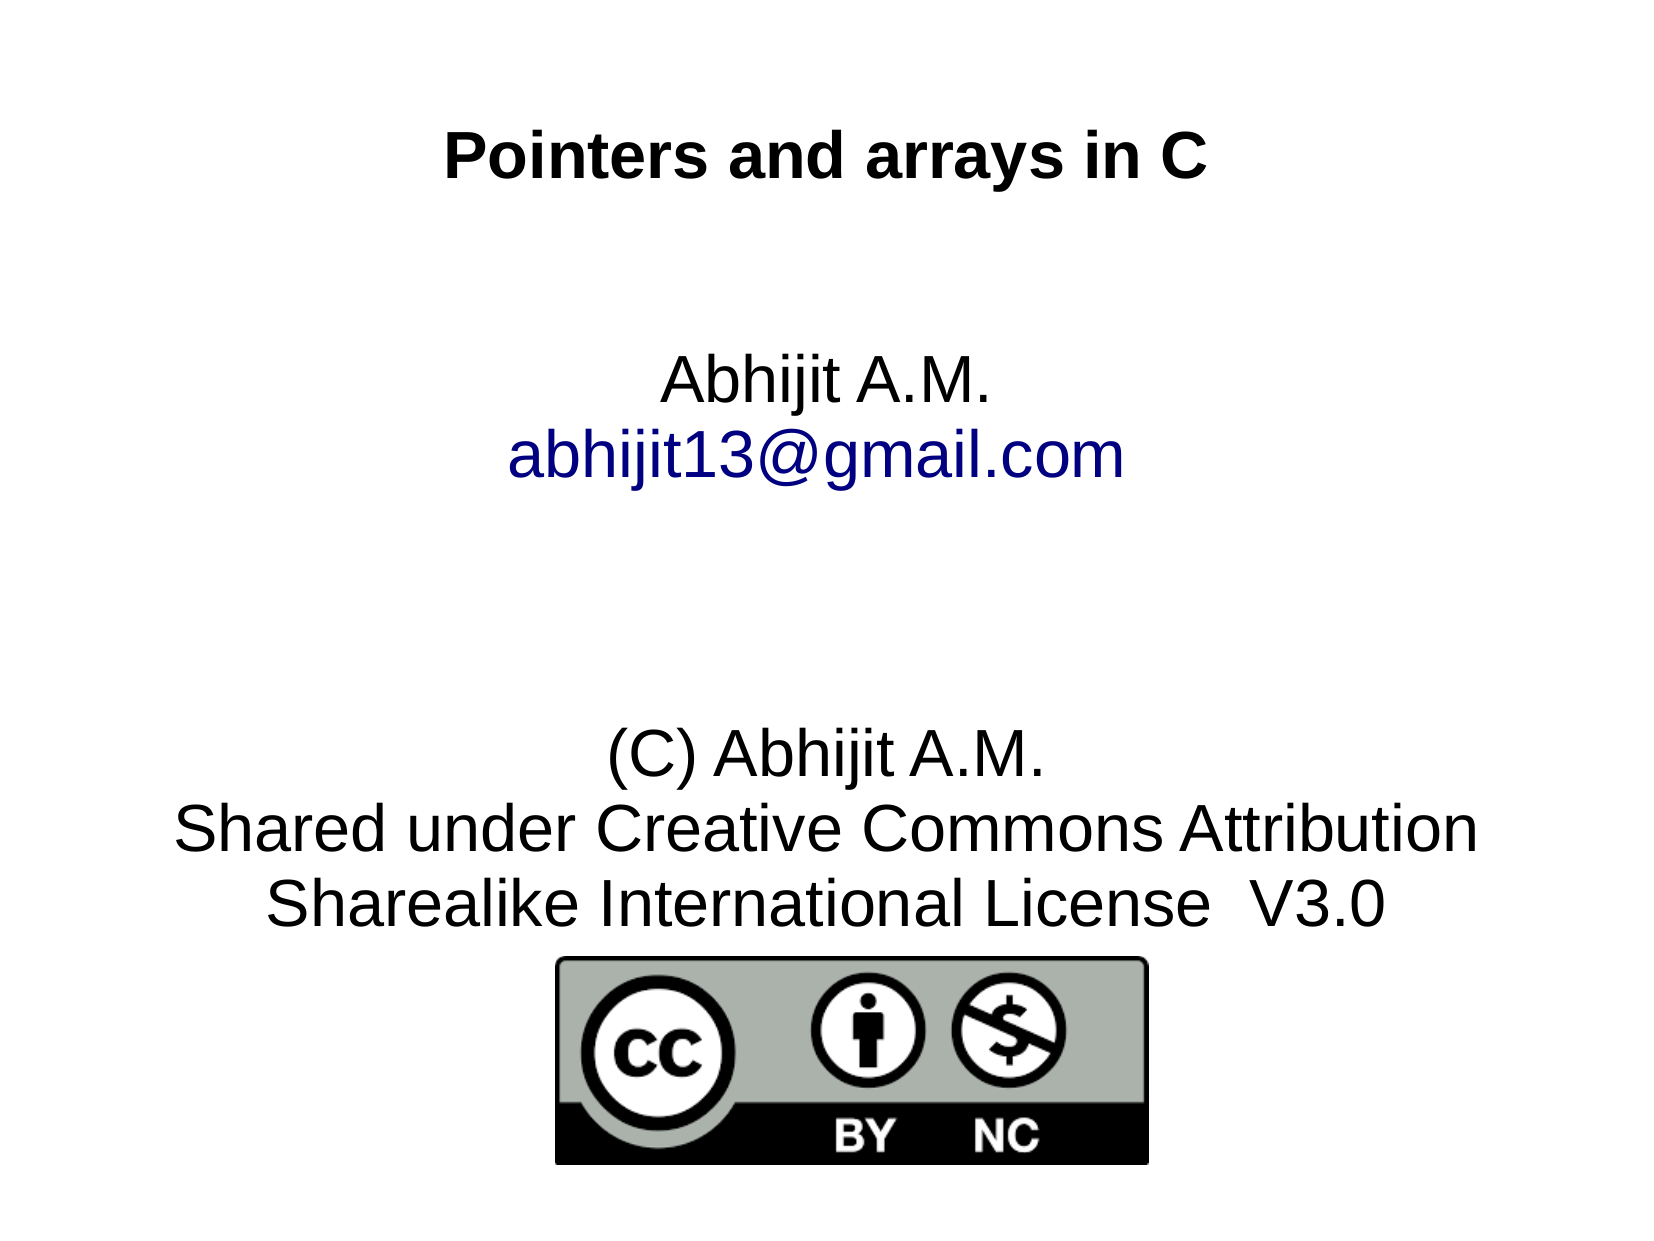

# Pointers and arrays in C
Abhijit A.M.
abhijit13@gmail.com
(C) Abhijit A.M.
Shared under Creative Commons Attribution Sharealike International License V3.0